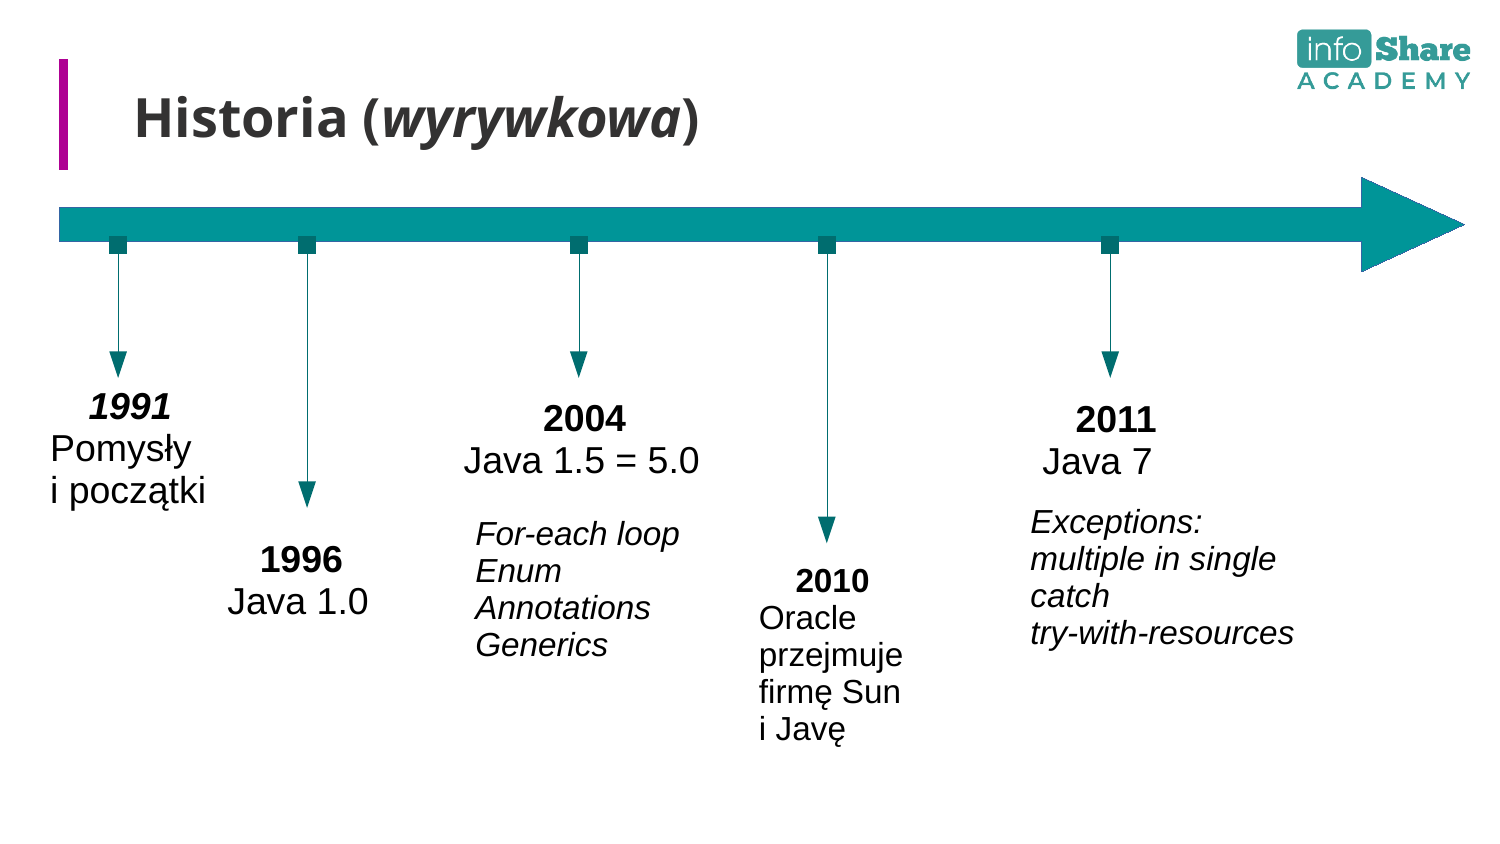

# Historia (wyrywkowa)
1991
Pomysły i początki
2004
Java 1.5 = 5.0
2011
Java 7
Exceptions: multiple in single catch
try-with-resources
For-each loop
Enum
Annotations
Generics
1996
Java 1.0
2010
Oracle przejmuje firmę Sun i Javę